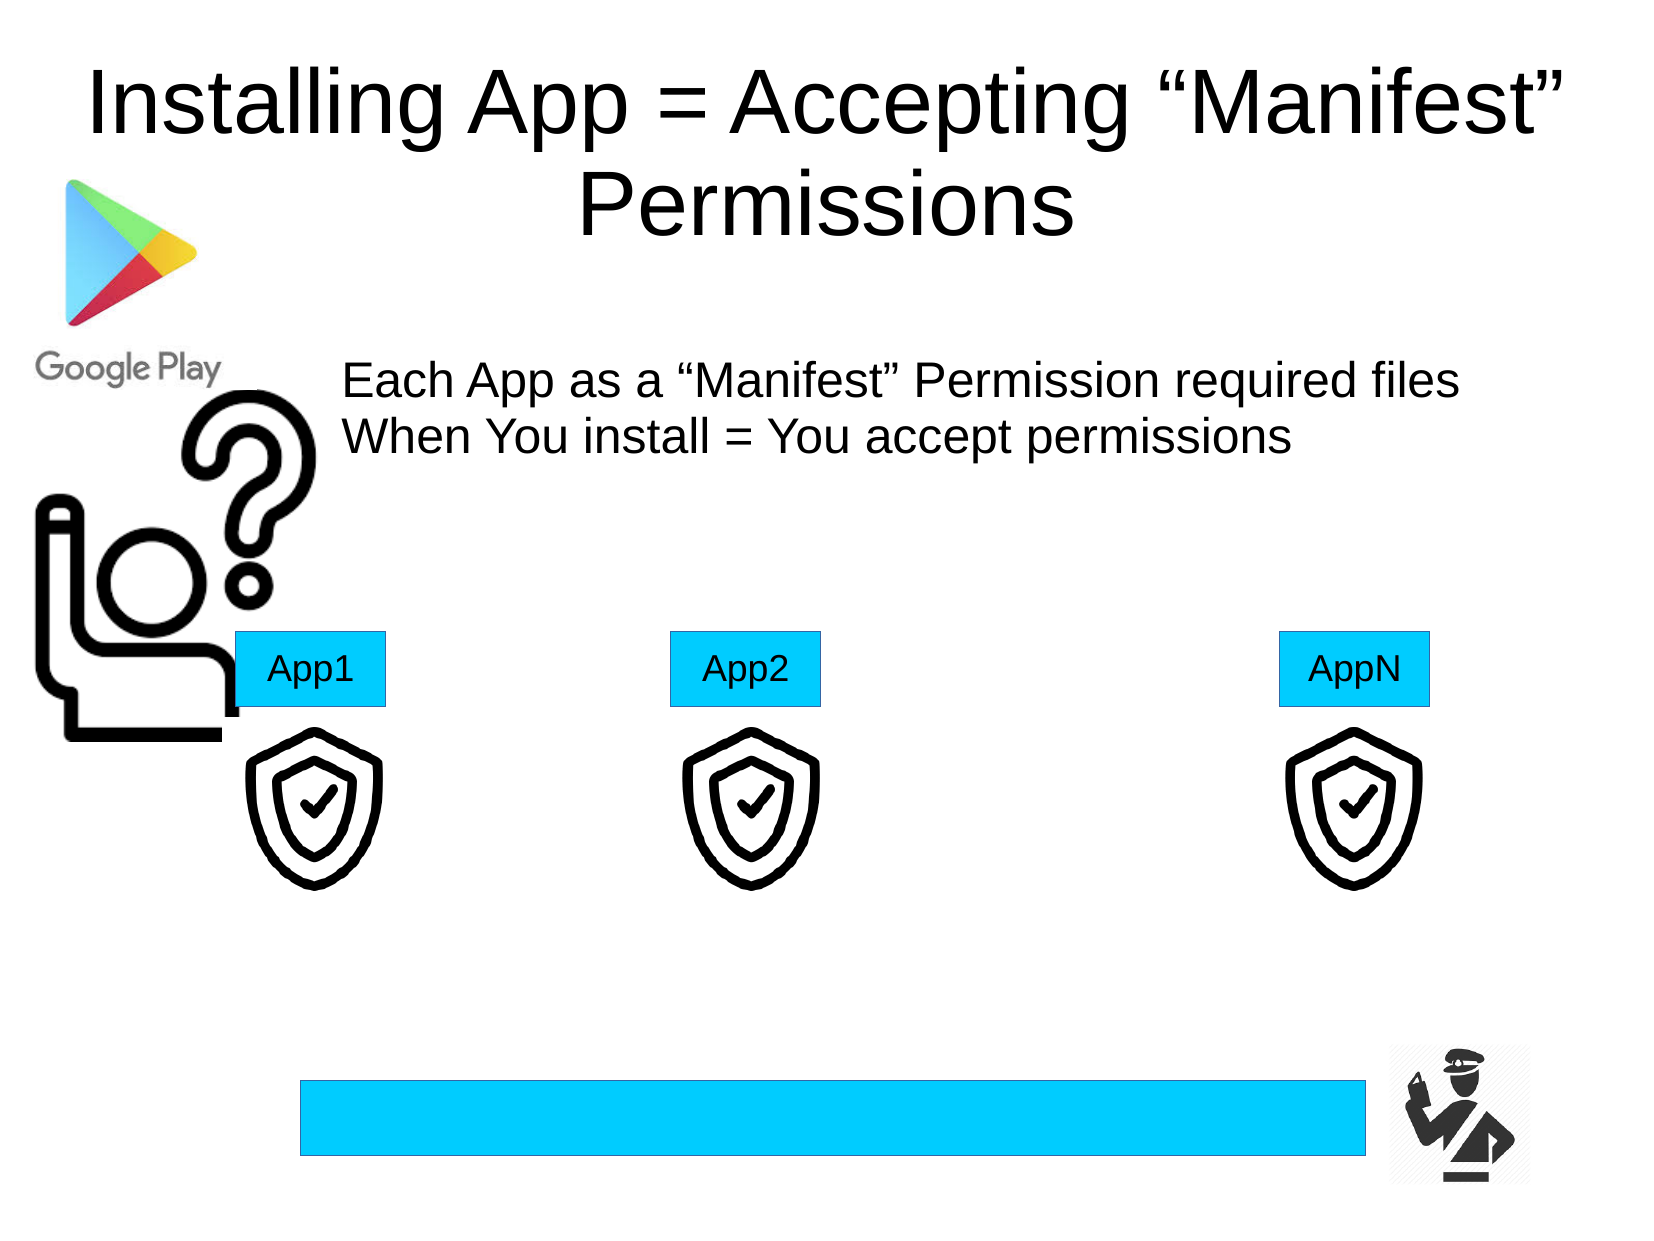

# Installing App = Accepting “Manifest” Permissions
Each App as a “Manifest” Permission required files
When You install = You accept permissions
App1
App2
AppN